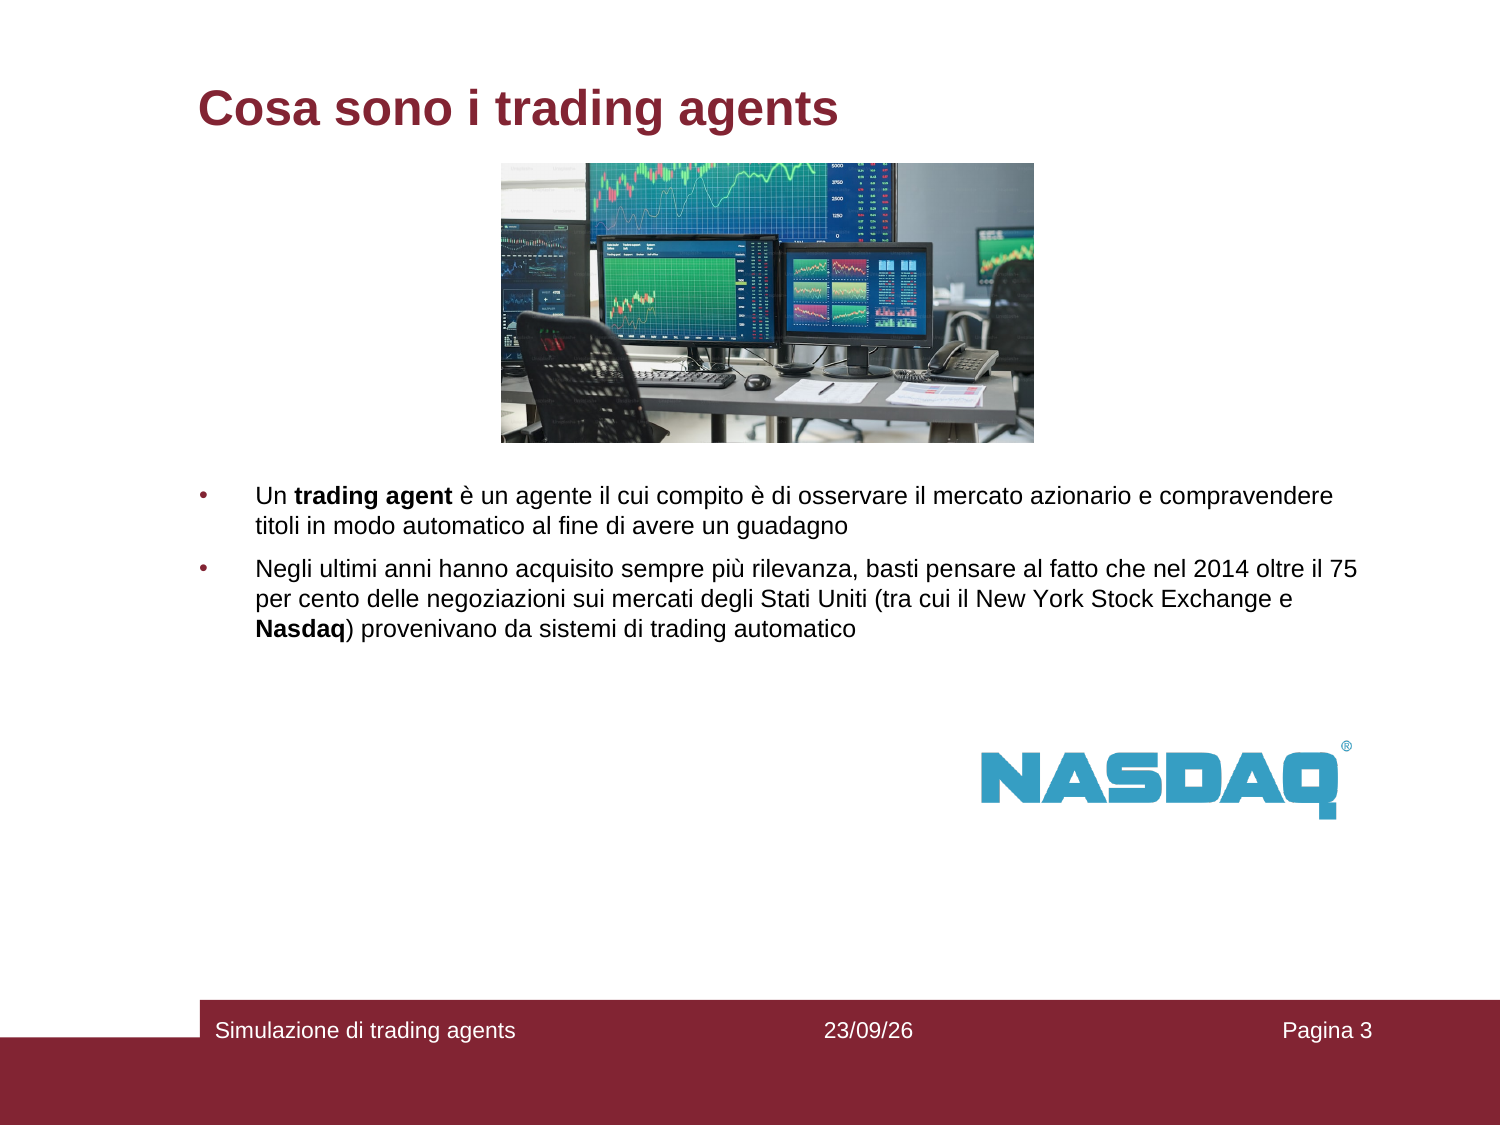

# Cosa sono i trading agents
Un trading agent è un agente il cui compito è di osservare il mercato azionario e compravendere titoli in modo automatico al fine di avere un guadagno
Negli ultimi anni hanno acquisito sempre più rilevanza, basti pensare al fatto che nel 2014 oltre il 75 per cento delle negoziazioni sui mercati degli Stati Uniti (tra cui il New York Stock Exchange e Nasdaq) provenivano da sistemi di trading automatico
Simulazione di trading agents
3